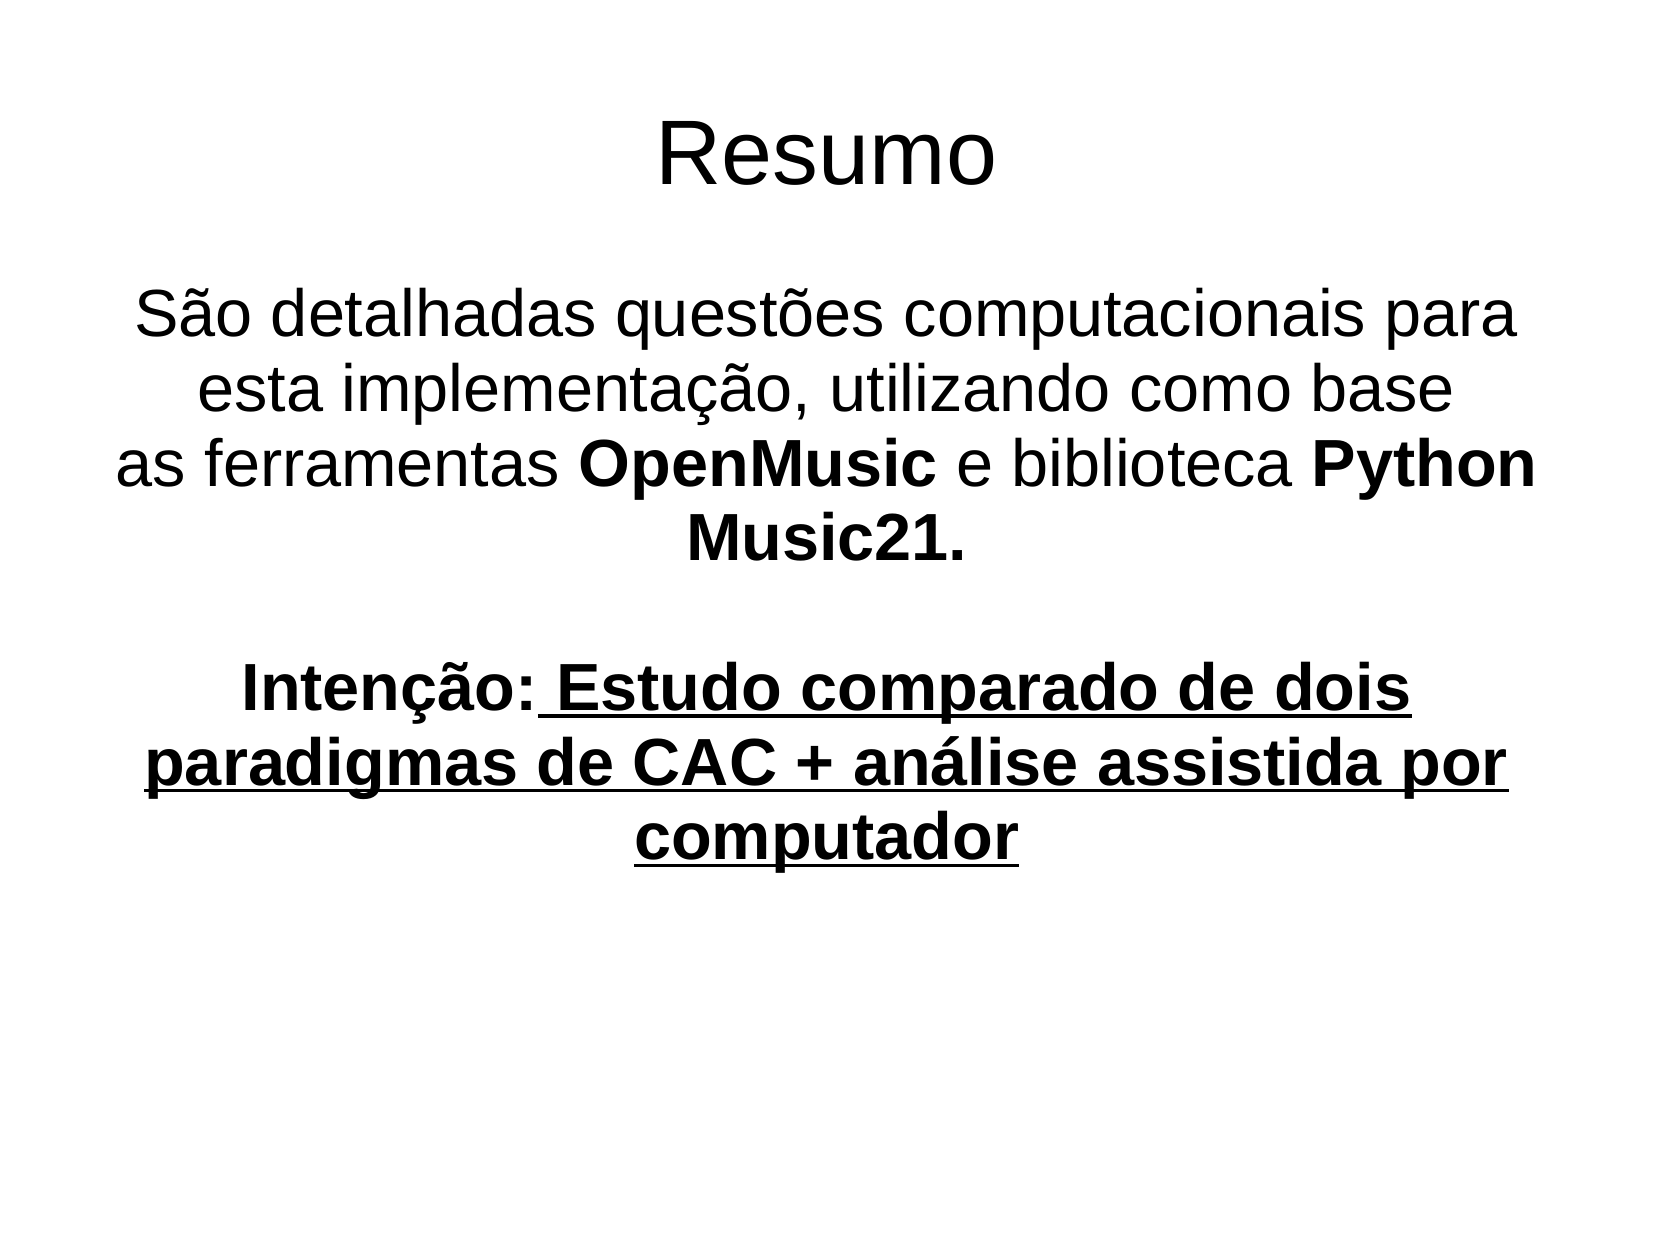

# Resumo
São detalhadas questões computacionais para esta implementação, utilizando como base
as ferramentas OpenMusic e biblioteca Python Music21.
Intenção: Estudo comparado de dois paradigmas de CAC + análise assistida por computador